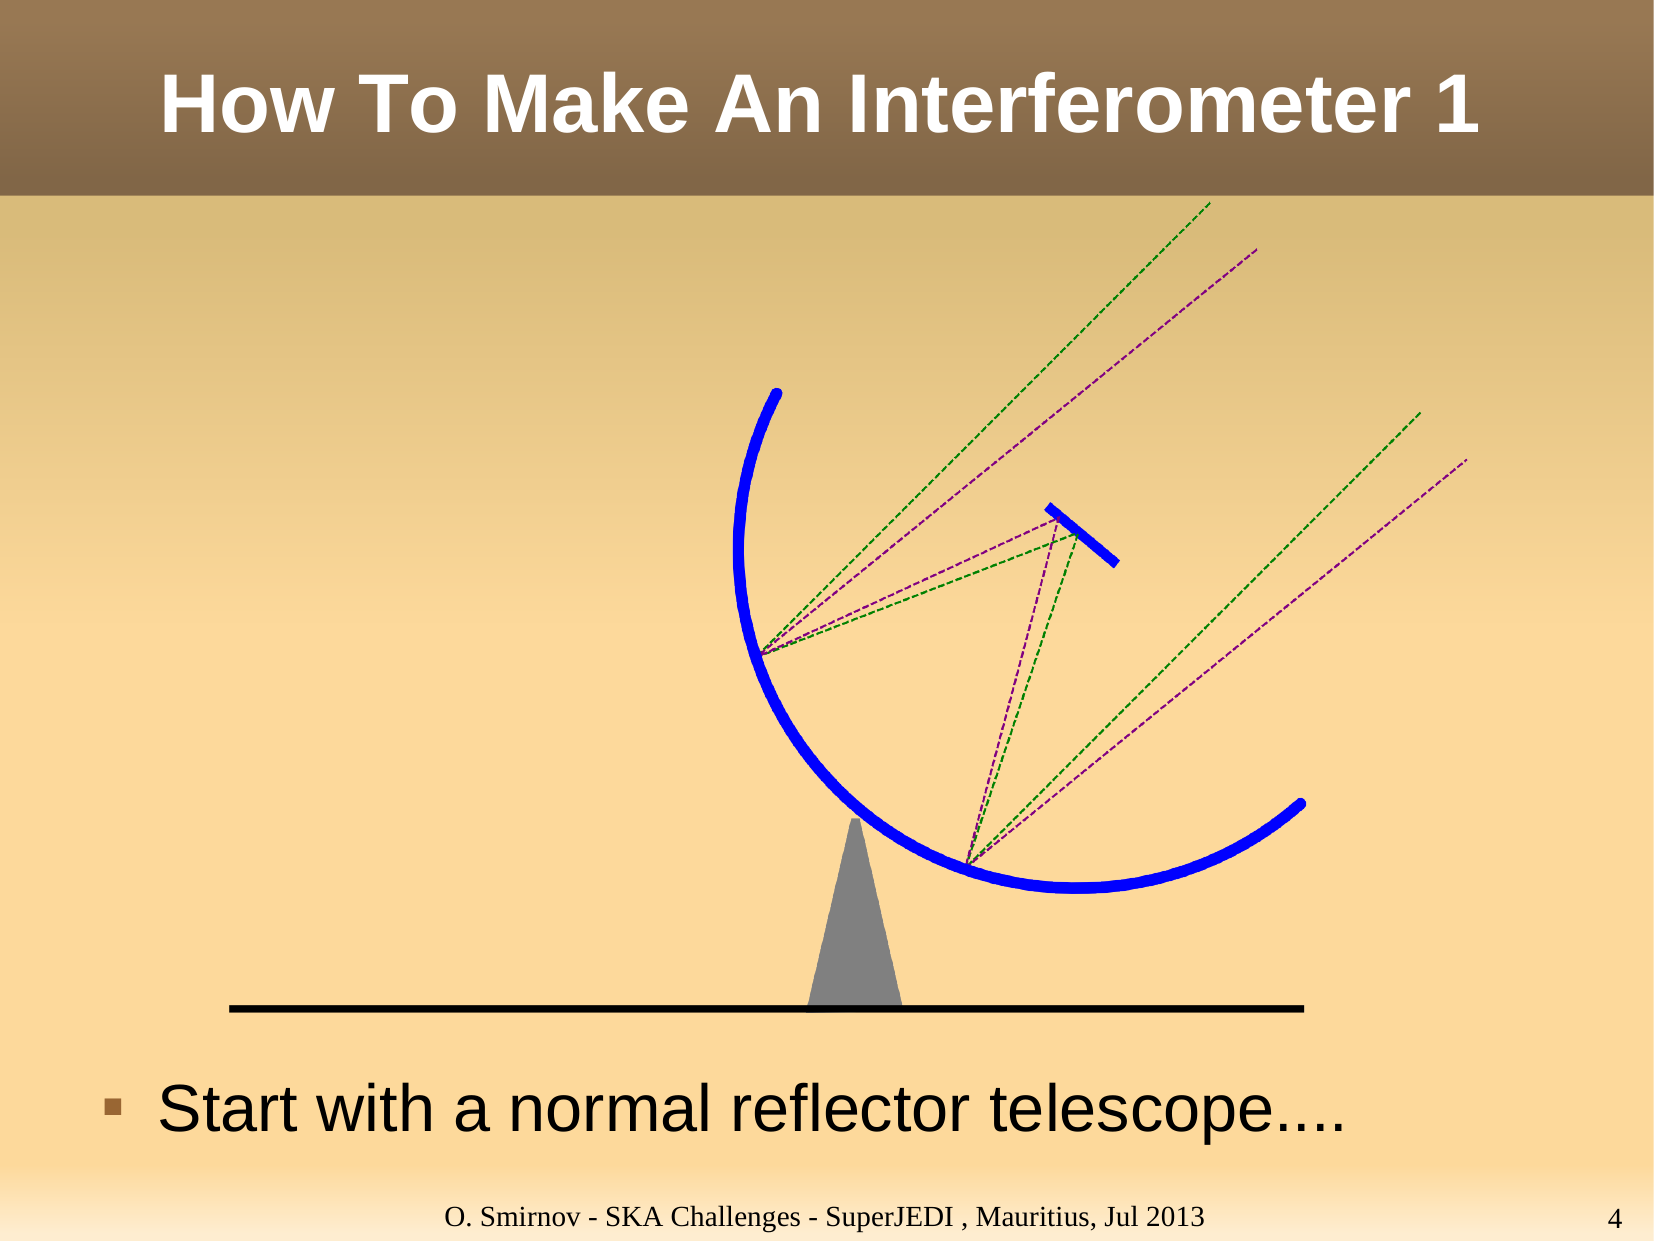

# How To Make An Interferometer 1
Start with a normal reflector telescope....
O. Smirnov - SKA Challenges - SuperJEDI , Mauritius, Jul 2013
4